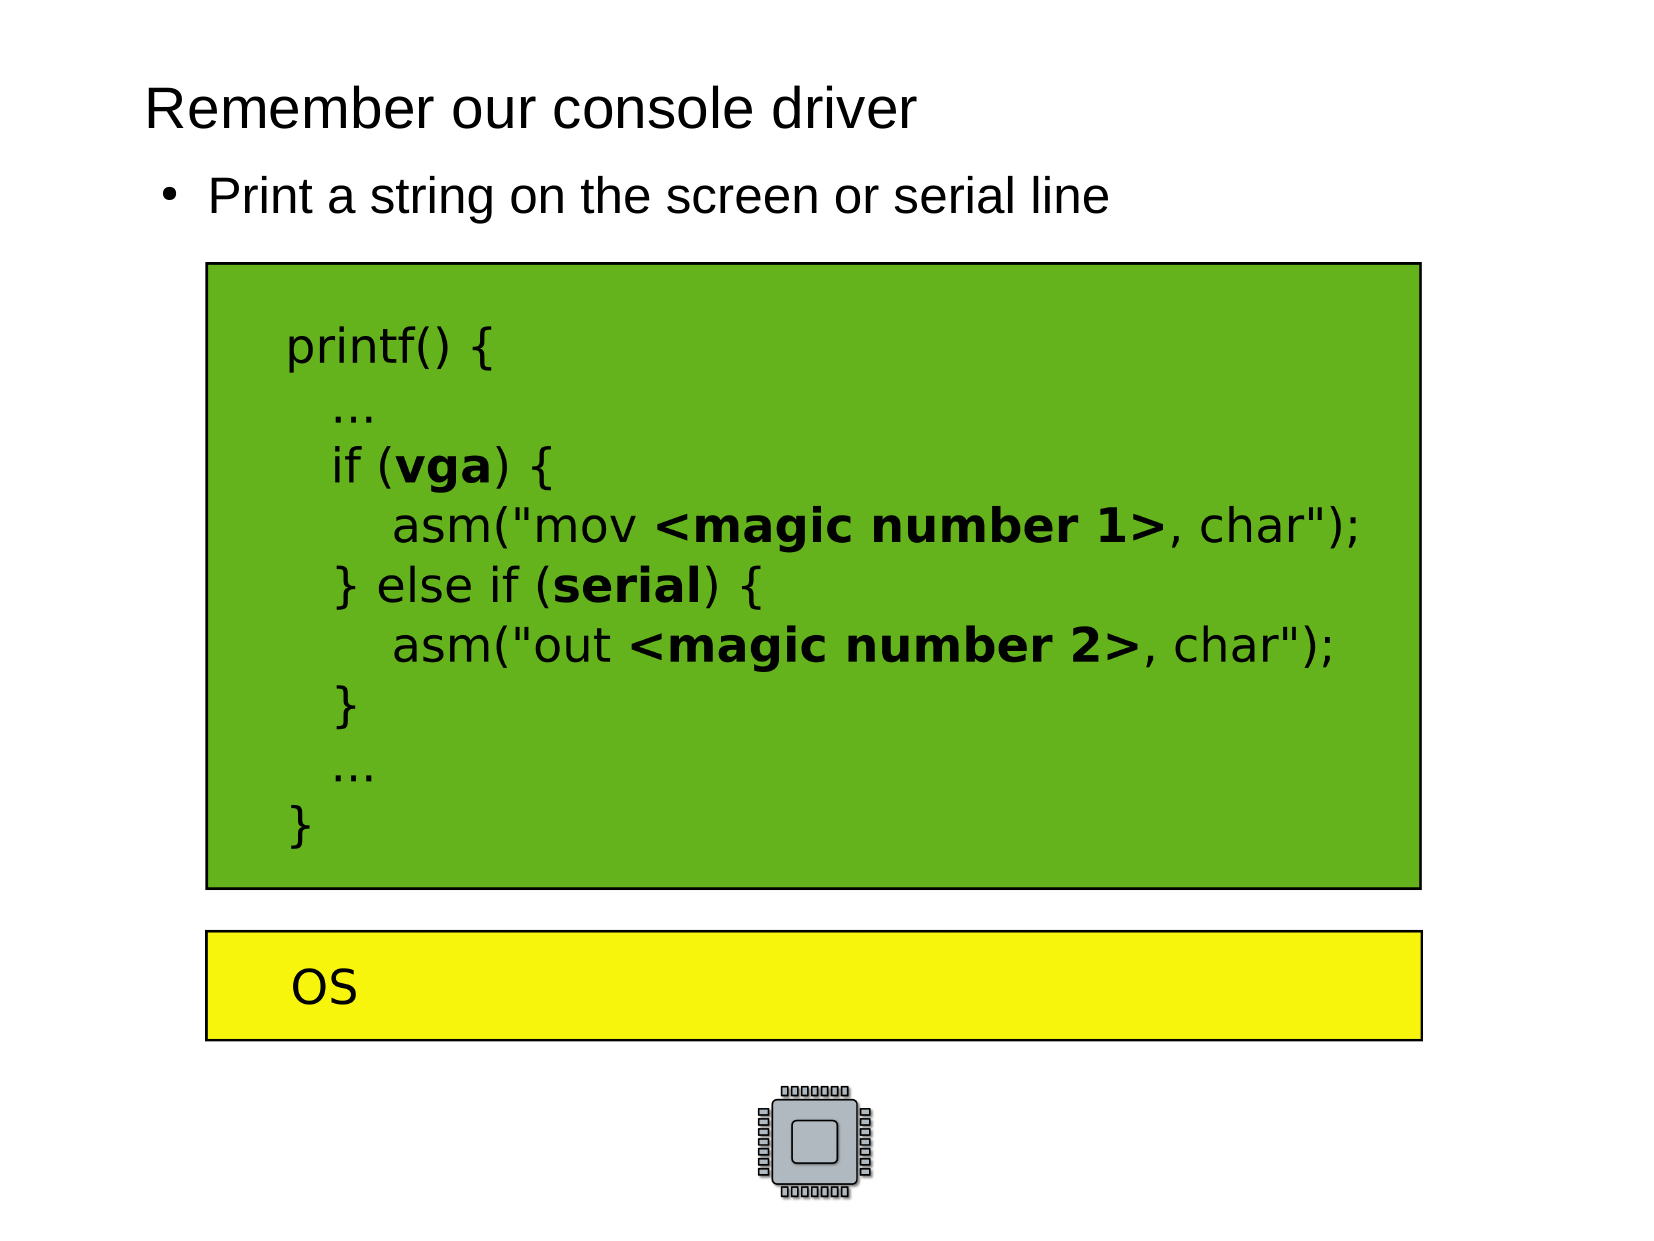

# Remember our console driver
Print a string on the screen or serial line